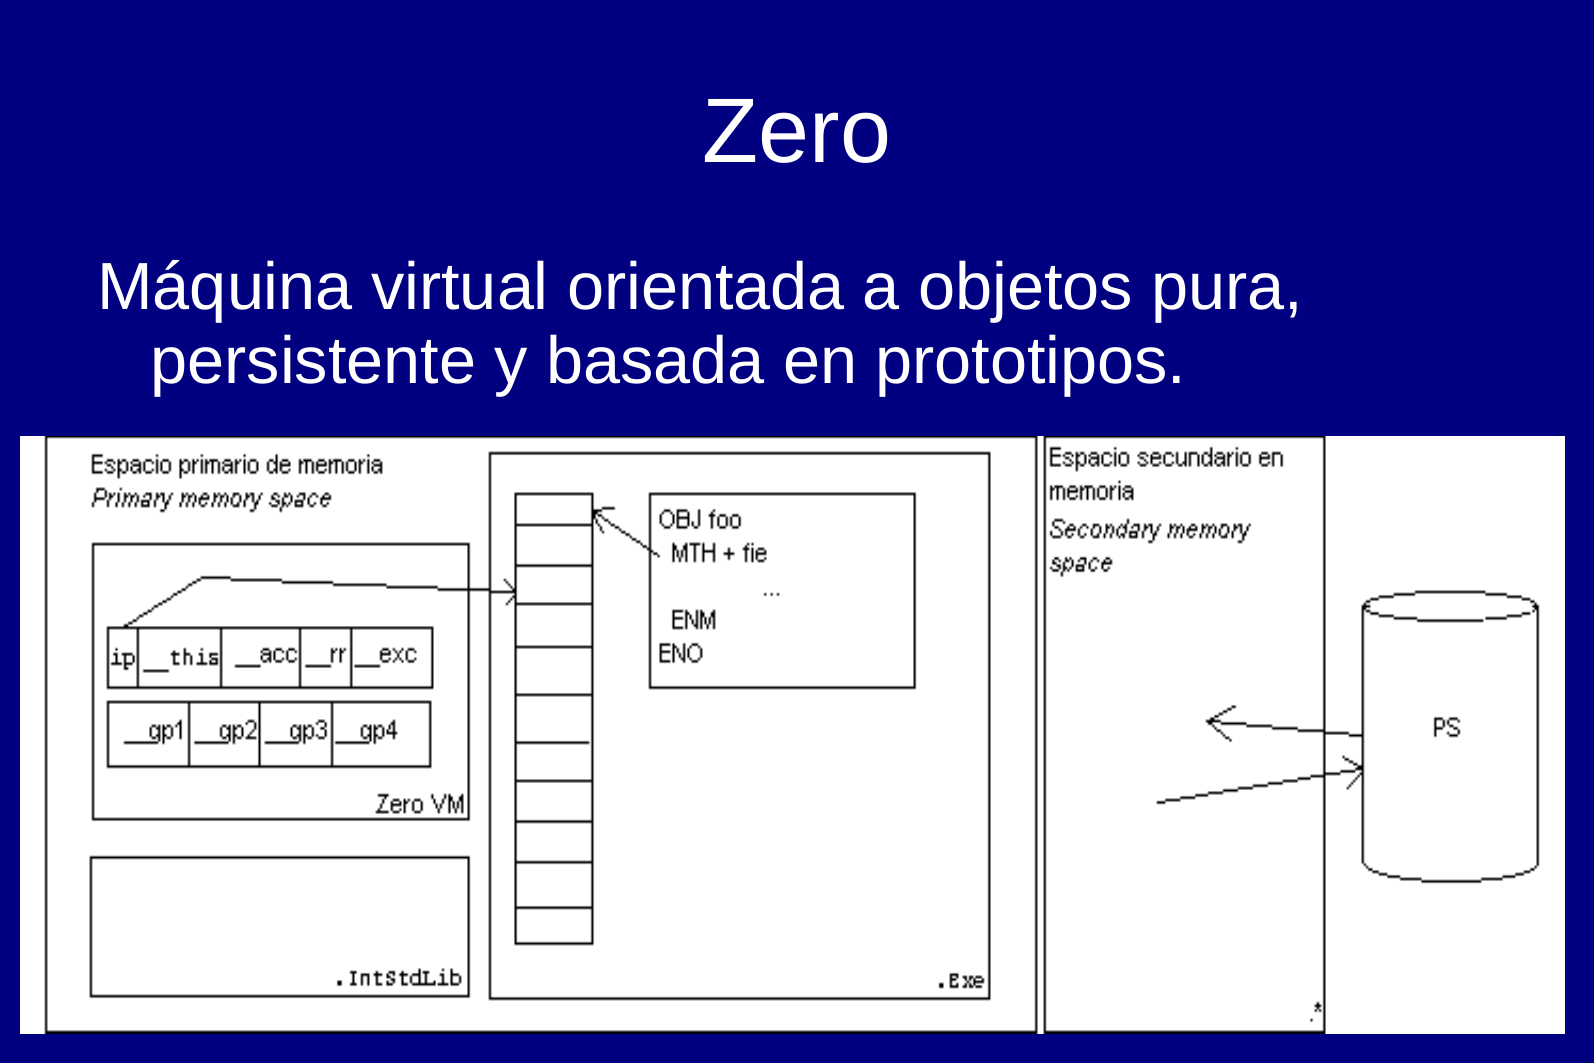

# Zero
Máquina virtual orientada a objetos pura, persistente y basada en prototipos.